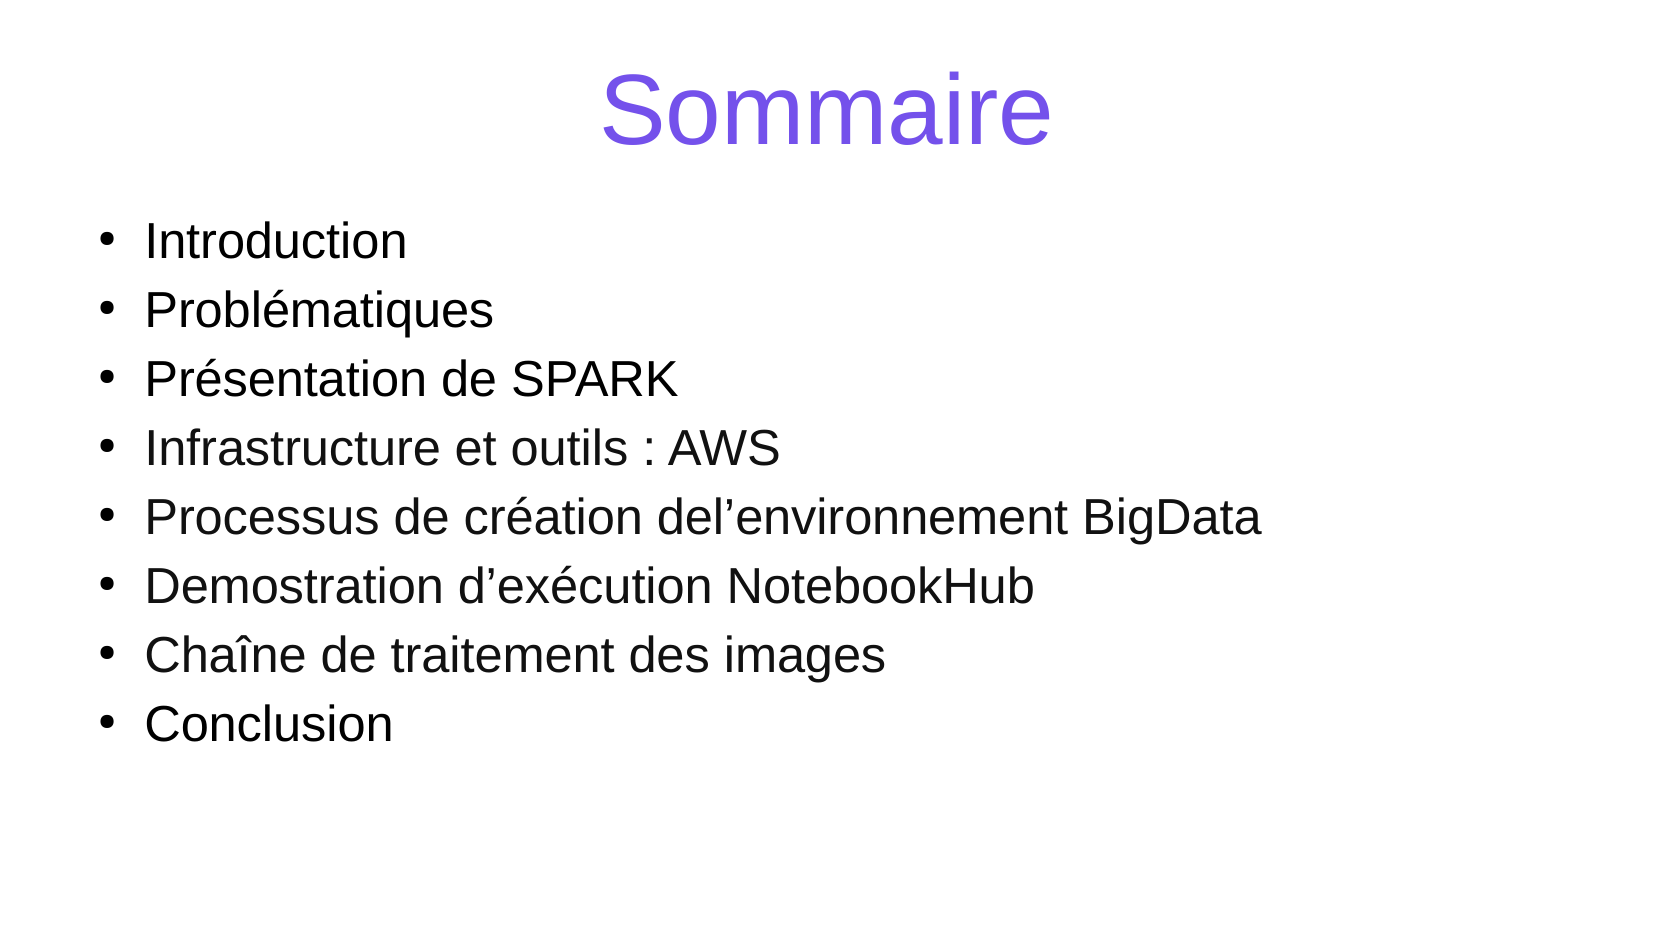

# Sommaire
Introduction
Problématiques
Présentation de SPARK
Infrastructure et outils : AWS
Processus de création del’environnement BigData
Demostration d’exécution NotebookHub
Chaîne de traitement des images
Conclusion